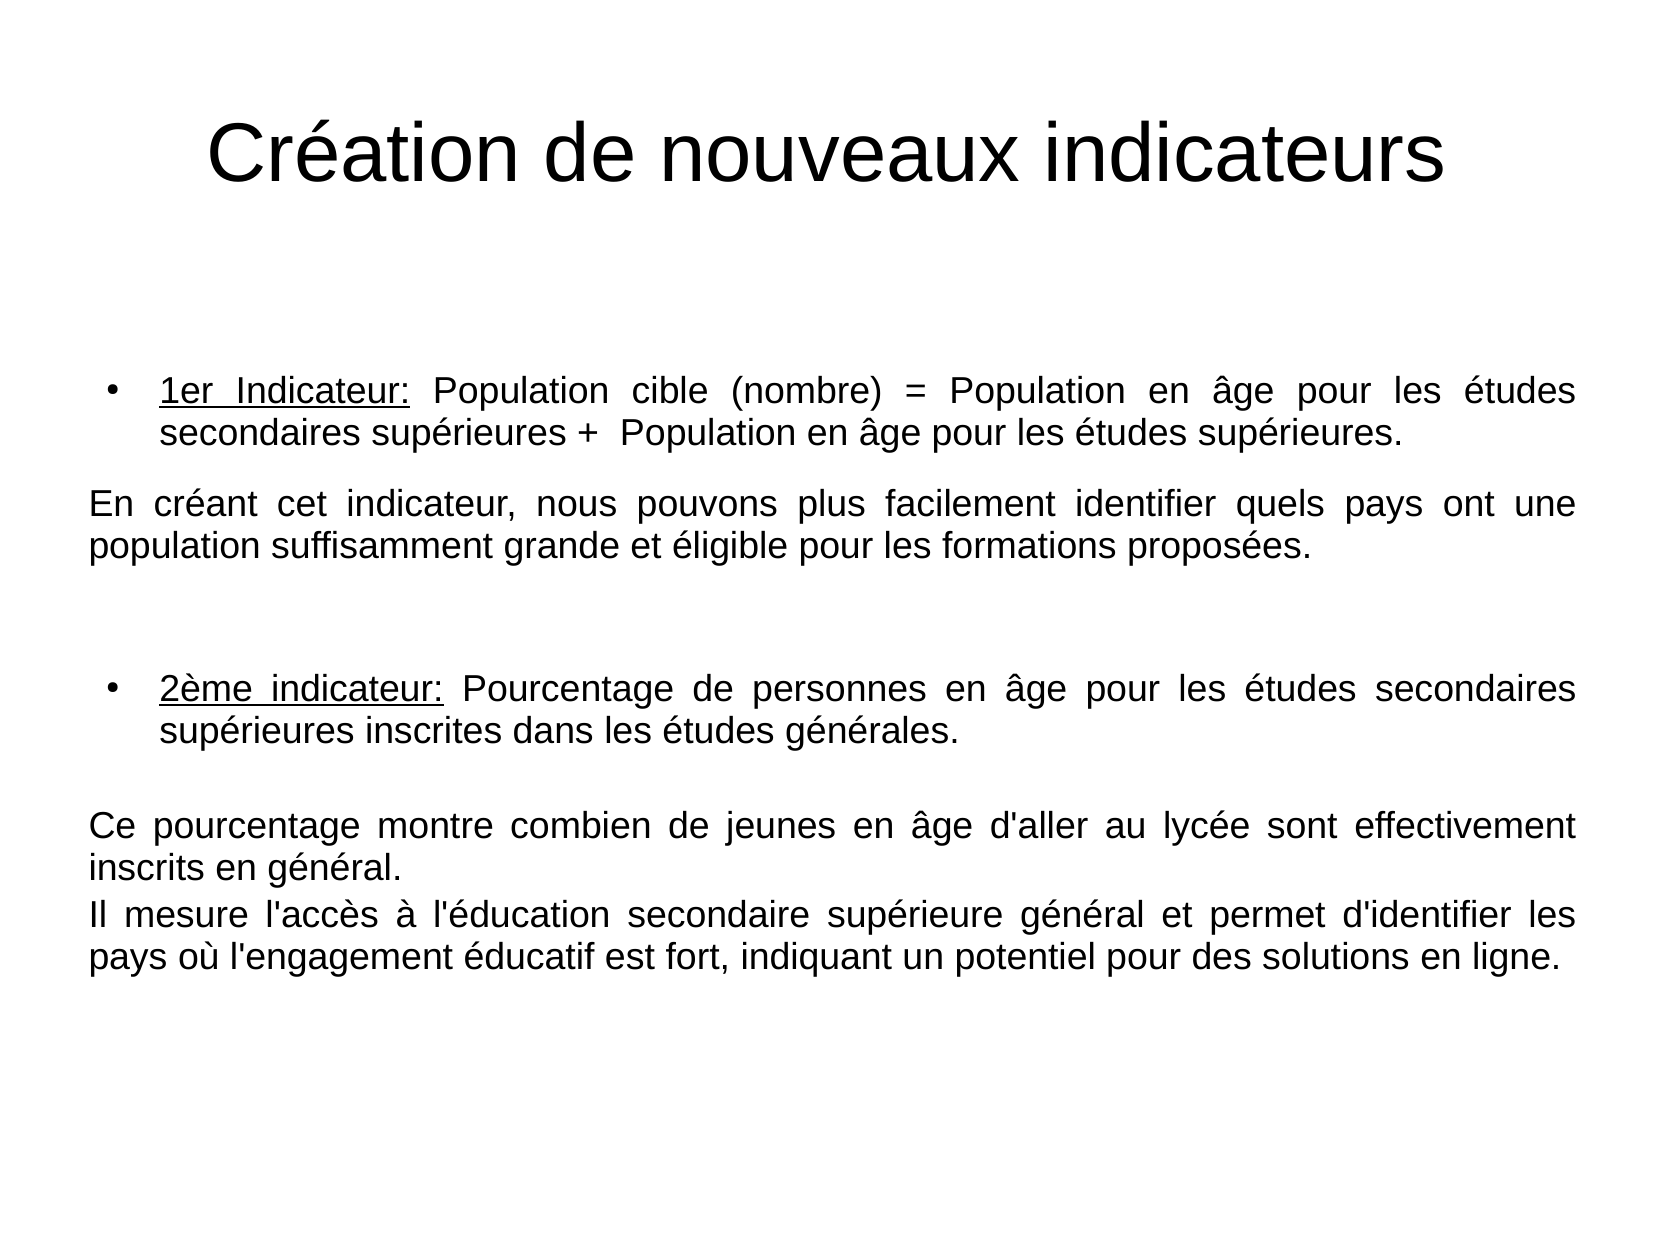

# Création de nouveaux indicateurs
1er Indicateur: Population cible (nombre) = Population en âge pour les études secondaires supérieures + Population en âge pour les études supérieures.
En créant cet indicateur, nous pouvons plus facilement identifier quels pays ont une population suffisamment grande et éligible pour les formations proposées.
2ème indicateur: Pourcentage de personnes en âge pour les études secondaires supérieures inscrites dans les études générales.
Ce pourcentage montre combien de jeunes en âge d'aller au lycée sont effectivement inscrits en général.
Il mesure l'accès à l'éducation secondaire supérieure général et permet d'identifier les pays où l'engagement éducatif est fort, indiquant un potentiel pour des solutions en ligne.